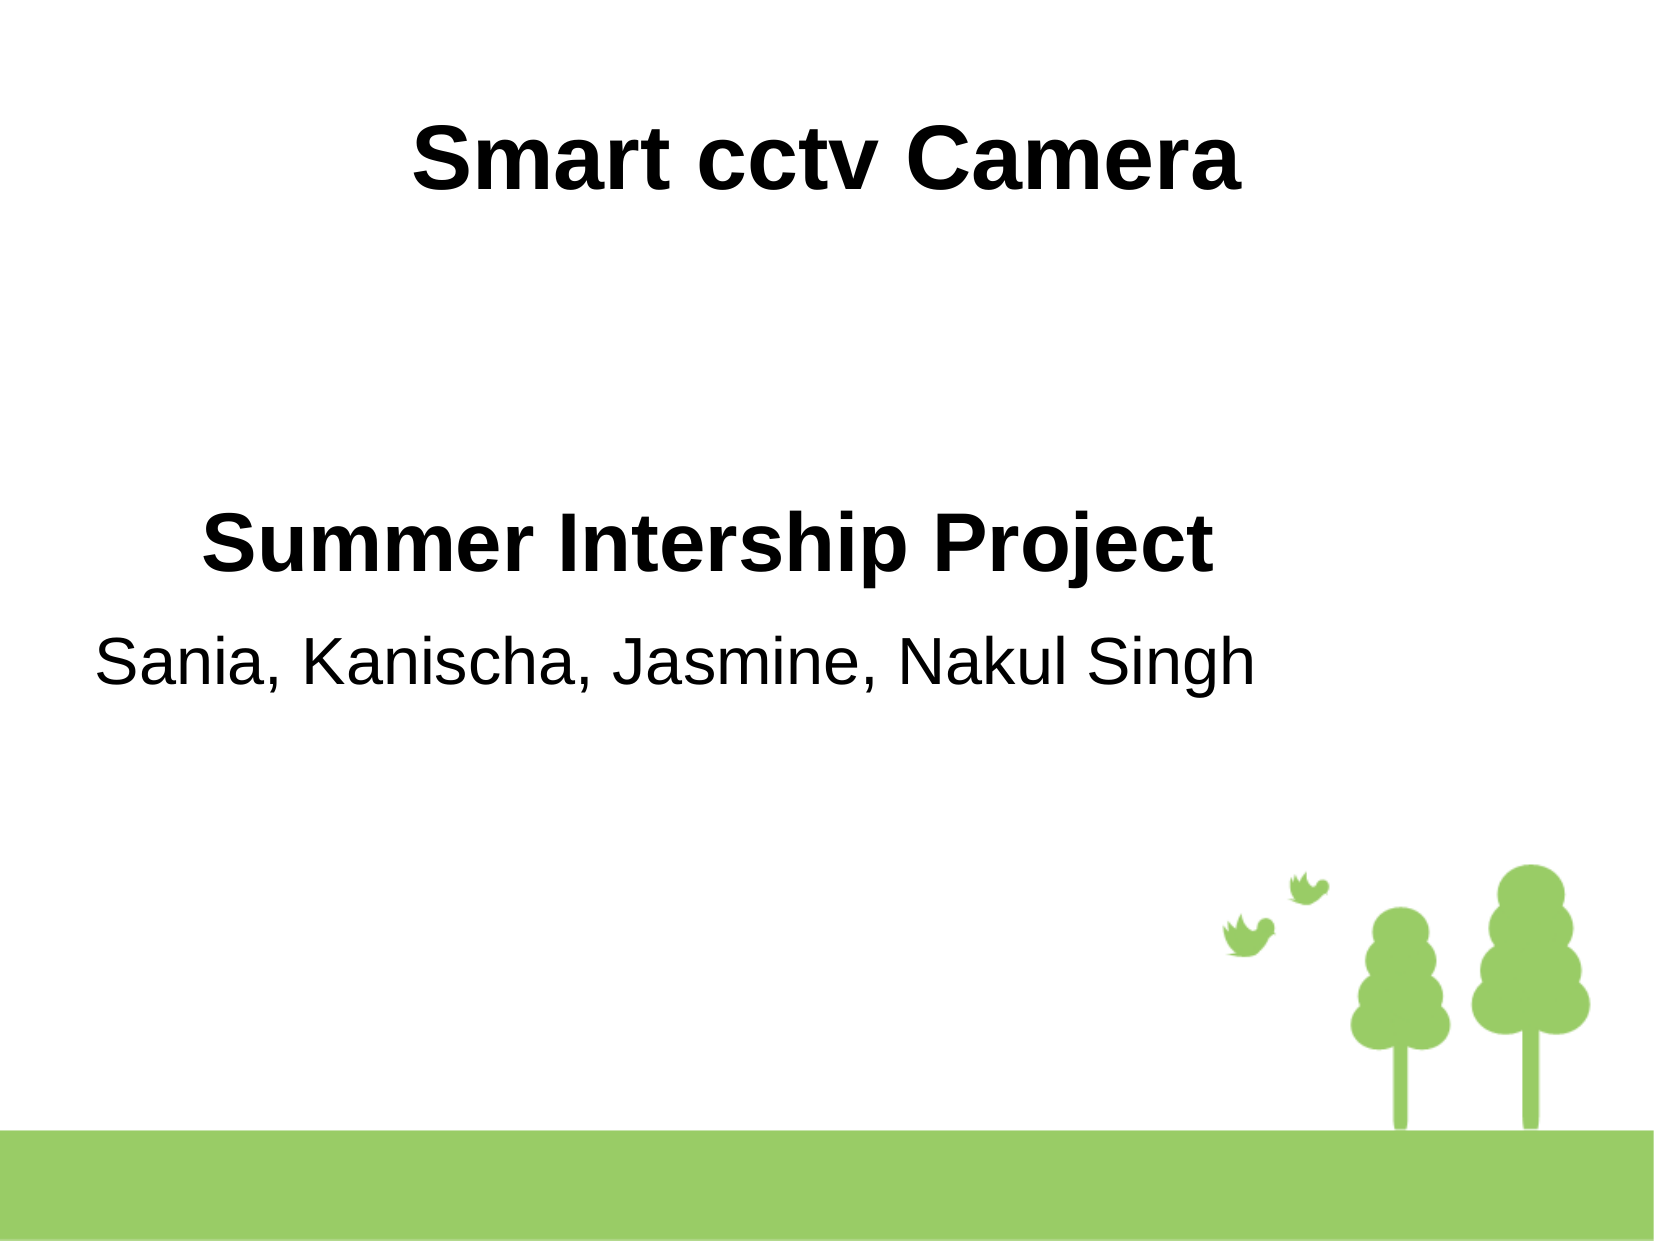

# Smart cctv Camera
Summer Intership Project
Sania, Kanischa, Jasmine, Nakul Singh